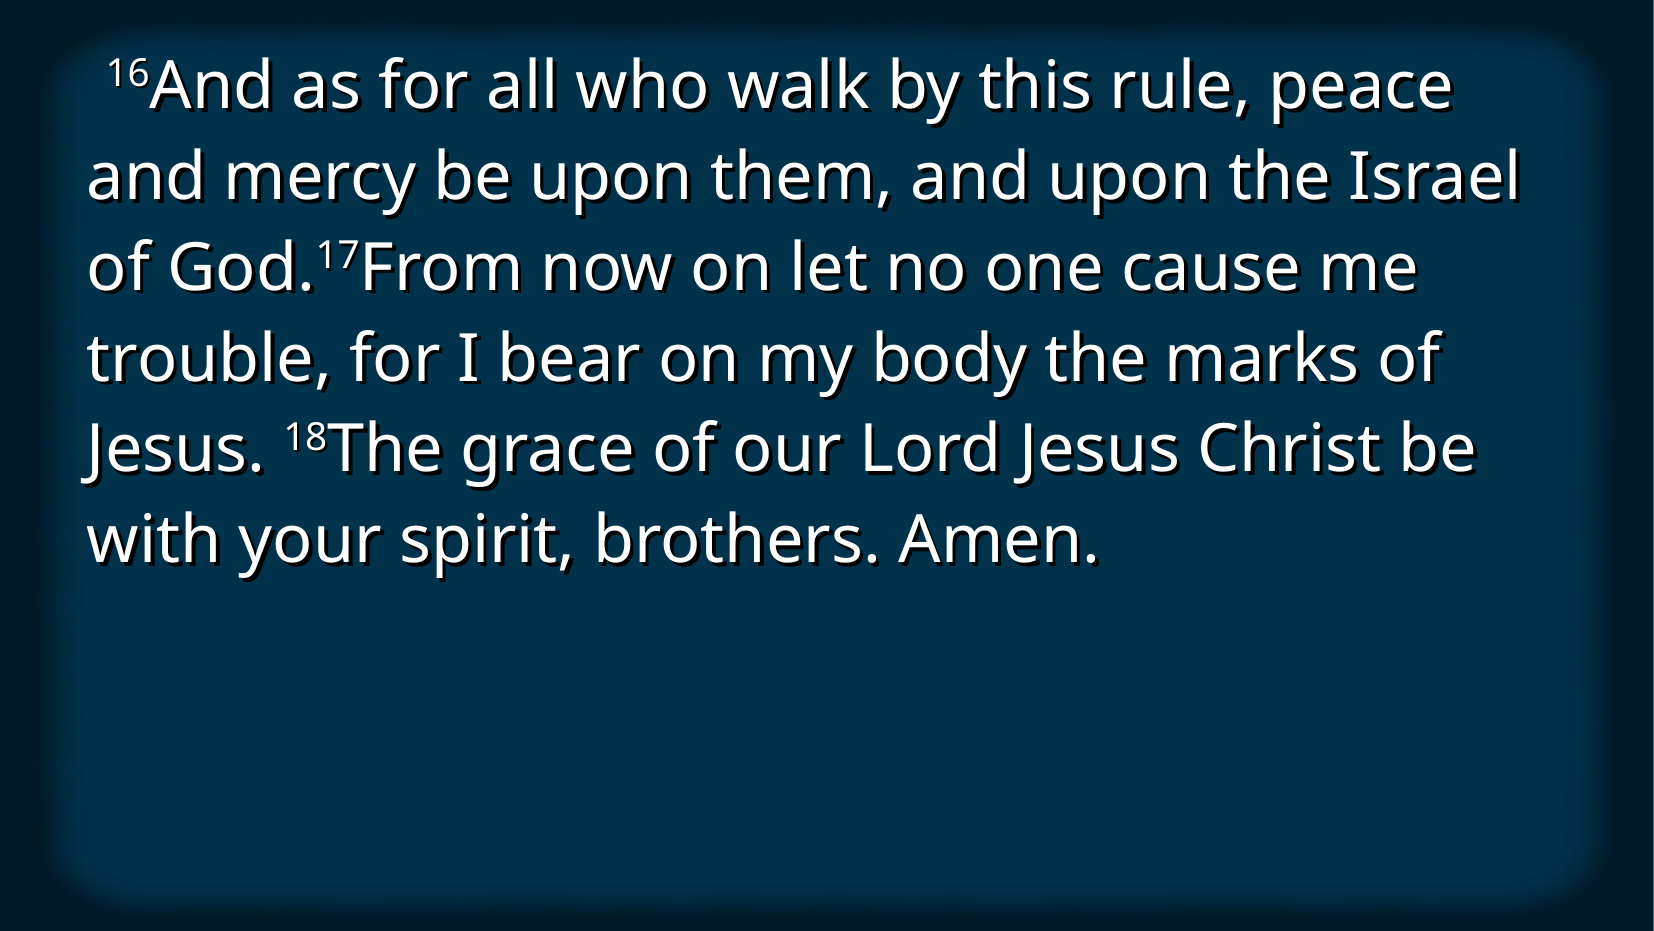

16And as for all who walk by this rule, peace and mercy be upon them, and upon the Israel of God.17From now on let no one cause me trouble, for I bear on my body the marks of Jesus. 18The grace of our Lord Jesus Christ be with your spirit, brothers. Amen.